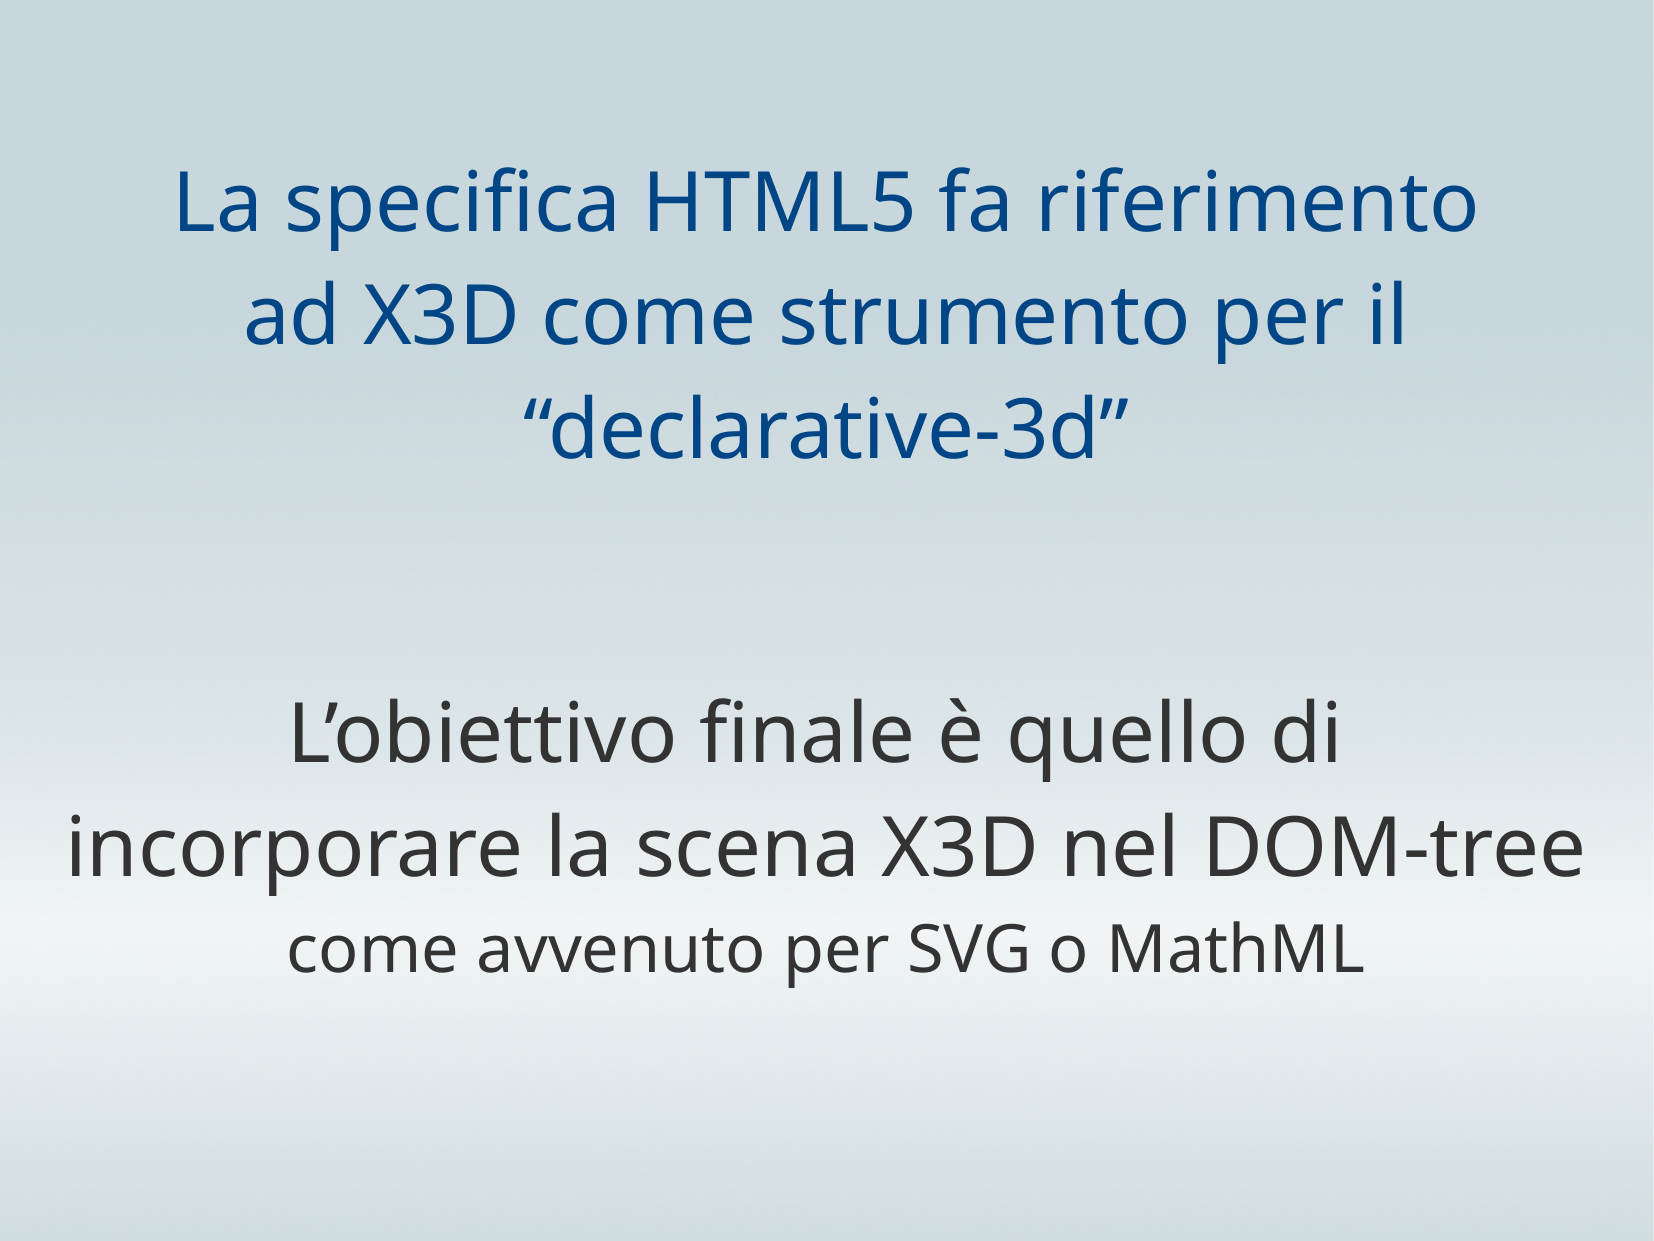

La specifica HTML5 fa riferimento ad X3D come strumento per il “declarative-3d”
L’obiettivo finale è quello di
incorporare la scena X3D nel DOM-tree
come avvenuto per SVG o MathML